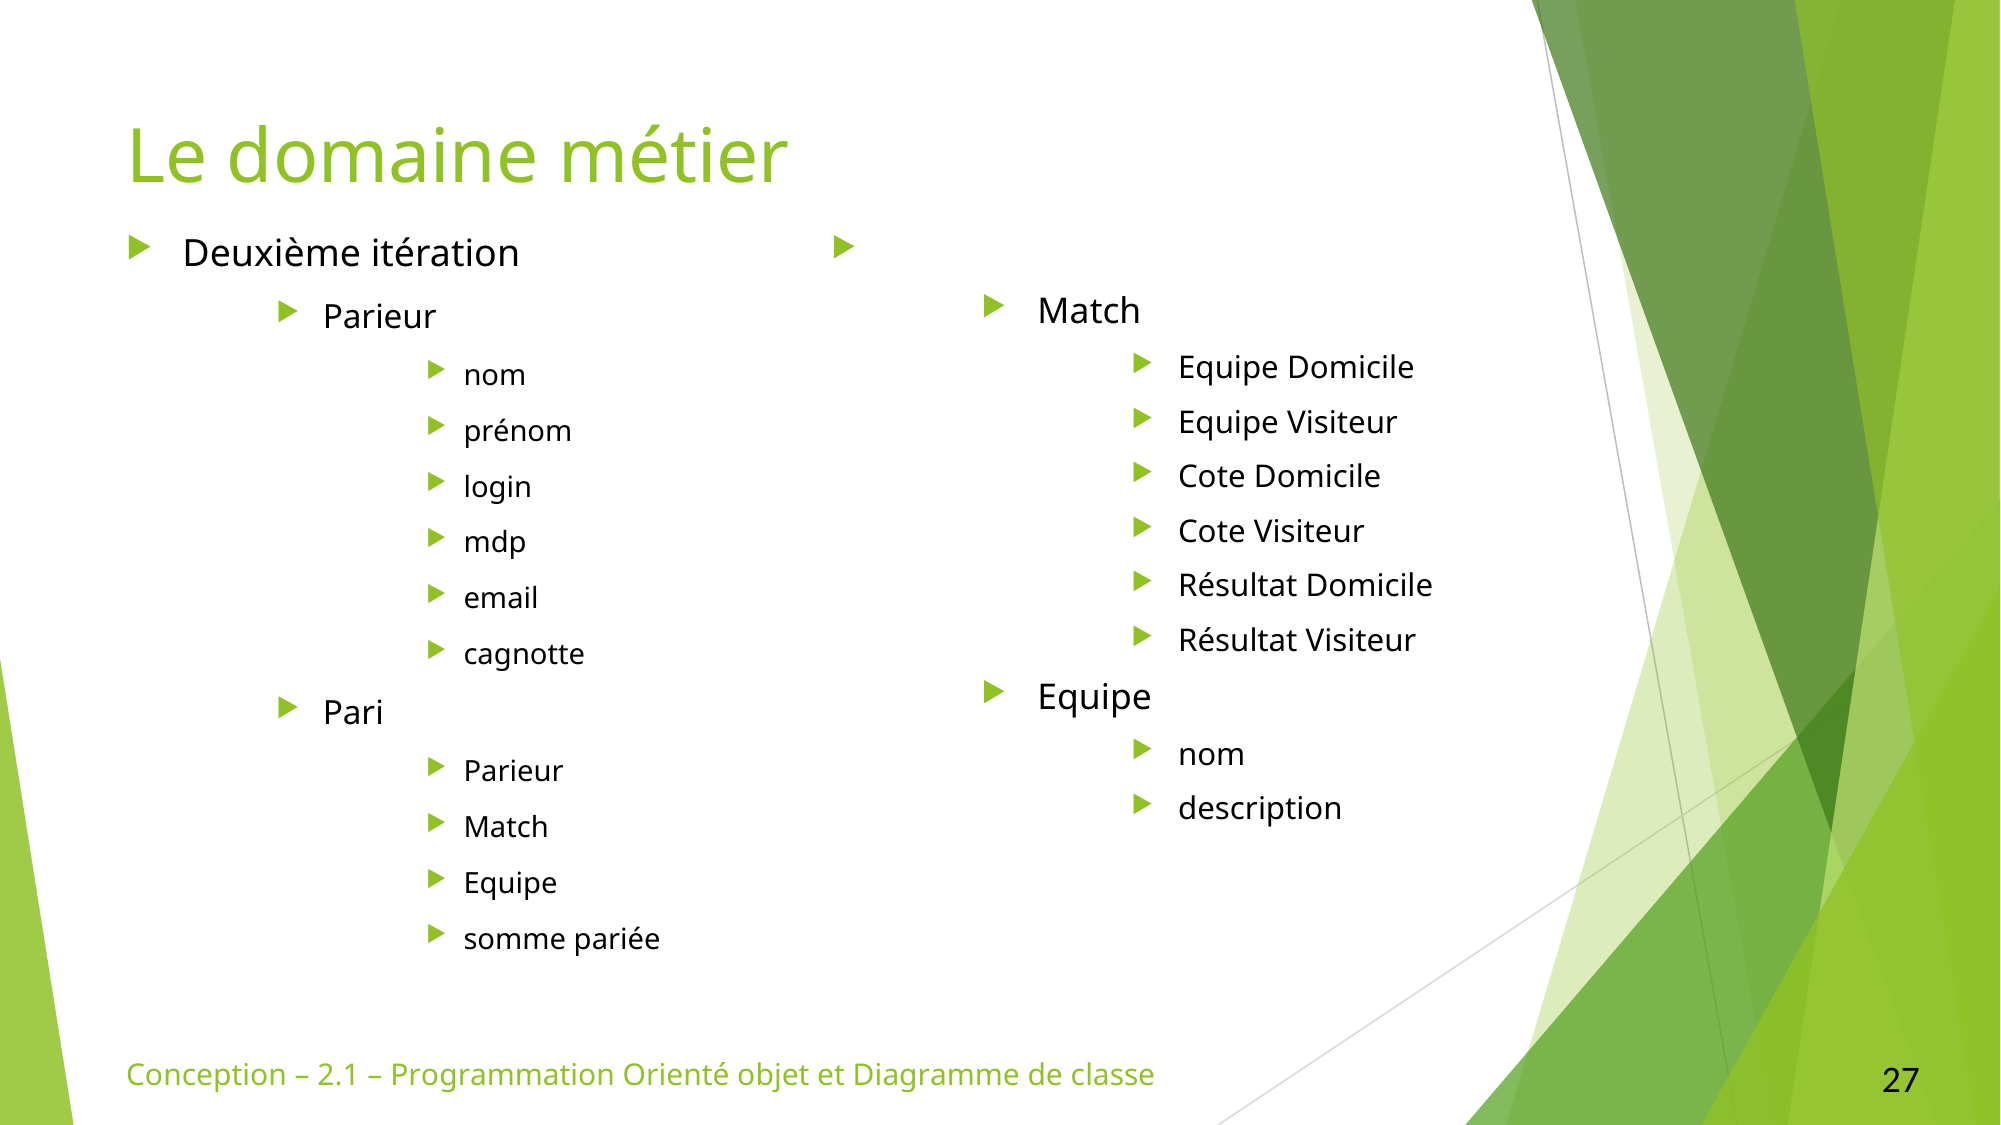

# Le domaine métier
Deuxième itération
Parieur
nom
prénom
login
mdp
email
cagnotte
Pari
Parieur
Match
Equipe
somme pariée
Match
Equipe Domicile
Equipe Visiteur
Cote Domicile
Cote Visiteur
Résultat Domicile
Résultat Visiteur
Equipe
nom
description
Conception – 2.1 – Programmation Orienté objet et Diagramme de classe